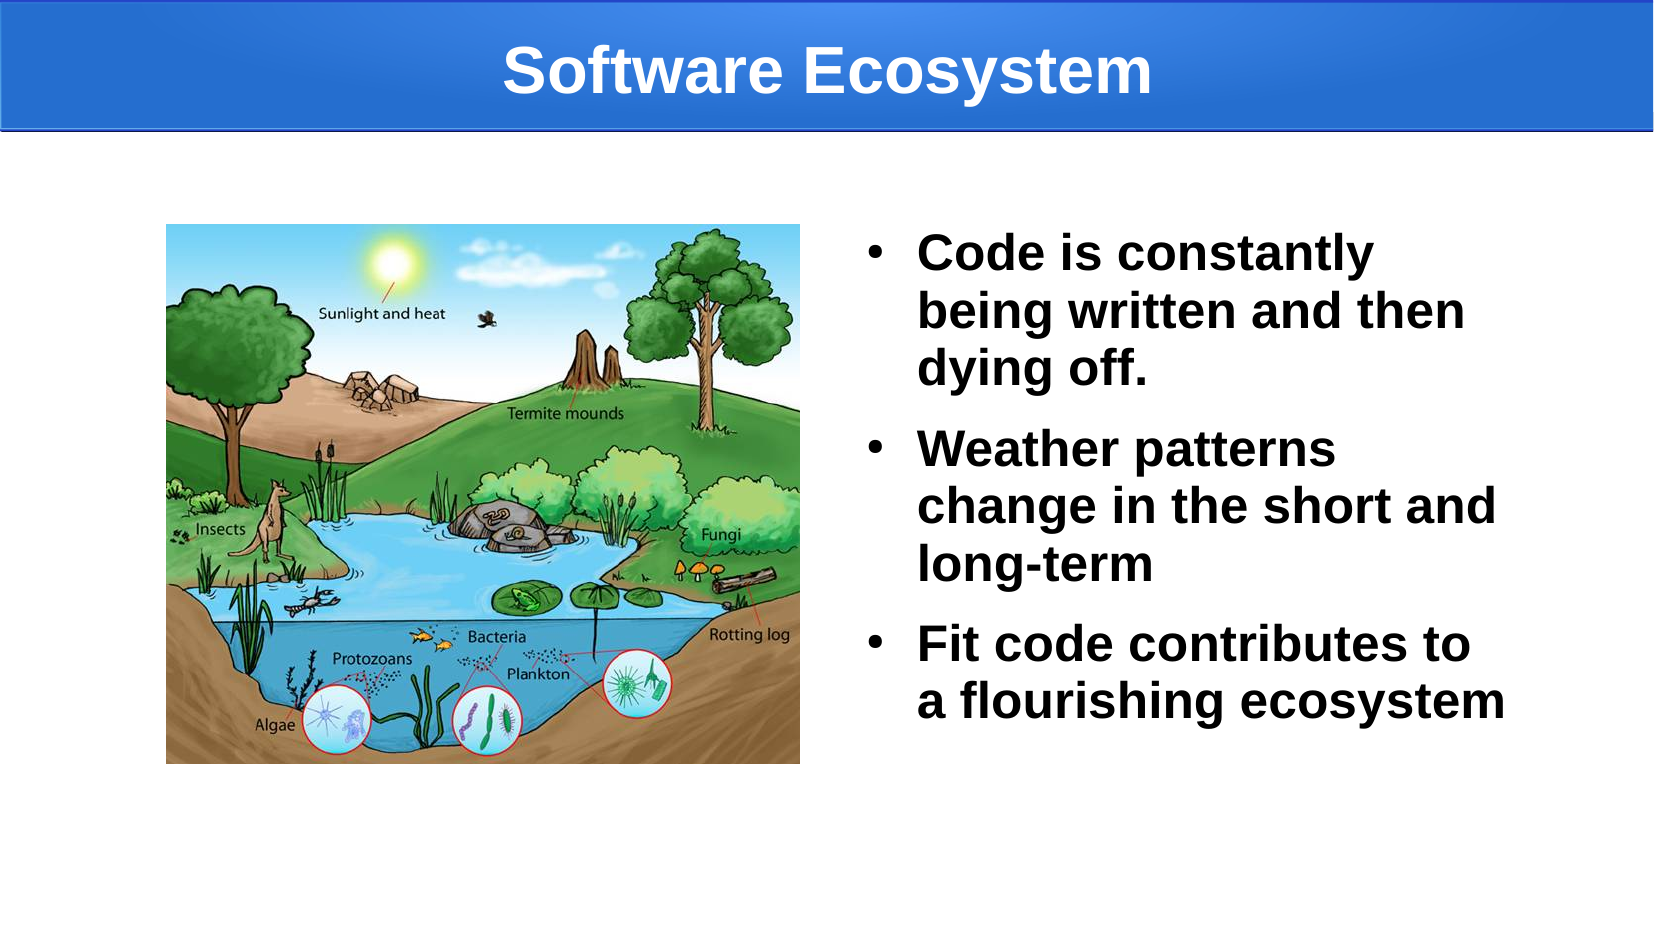

# Software Ecosystem
Code is constantly being written and then dying off.
Weather patterns change in the short and long-term
Fit code contributes to a flourishing ecosystem